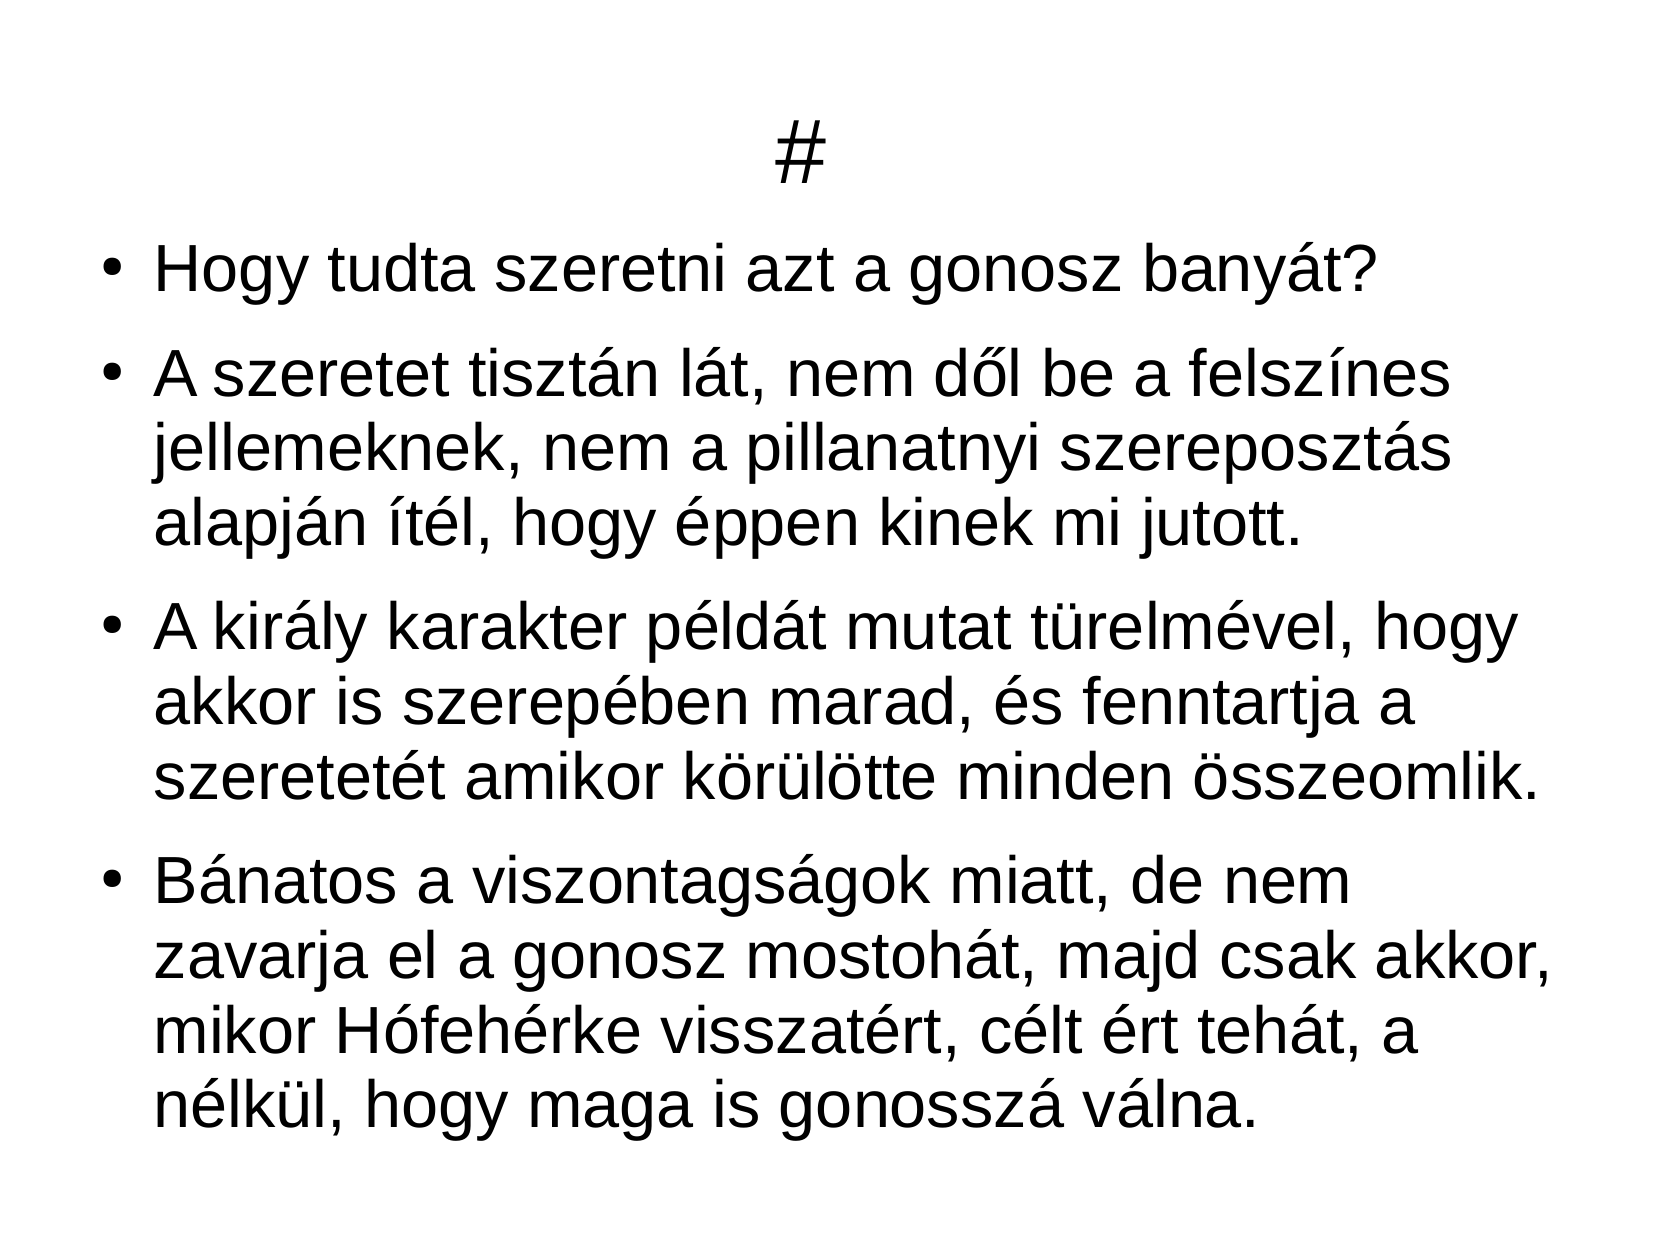

# #
Hogy tudta szeretni azt a gonosz banyát?
A szeretet tisztán lát, nem dől be a felszínes jellemeknek, nem a pillanatnyi szereposztás alapján ítél, hogy éppen kinek mi jutott.
A király karakter példát mutat türelmével, hogy akkor is szerepében marad, és fenntartja a szeretetét amikor körülötte minden összeomlik.
Bánatos a viszontagságok miatt, de nem zavarja el a gonosz mostohát, majd csak akkor, mikor Hófehérke visszatért, célt ért tehát, a nélkül, hogy maga is gonosszá válna.